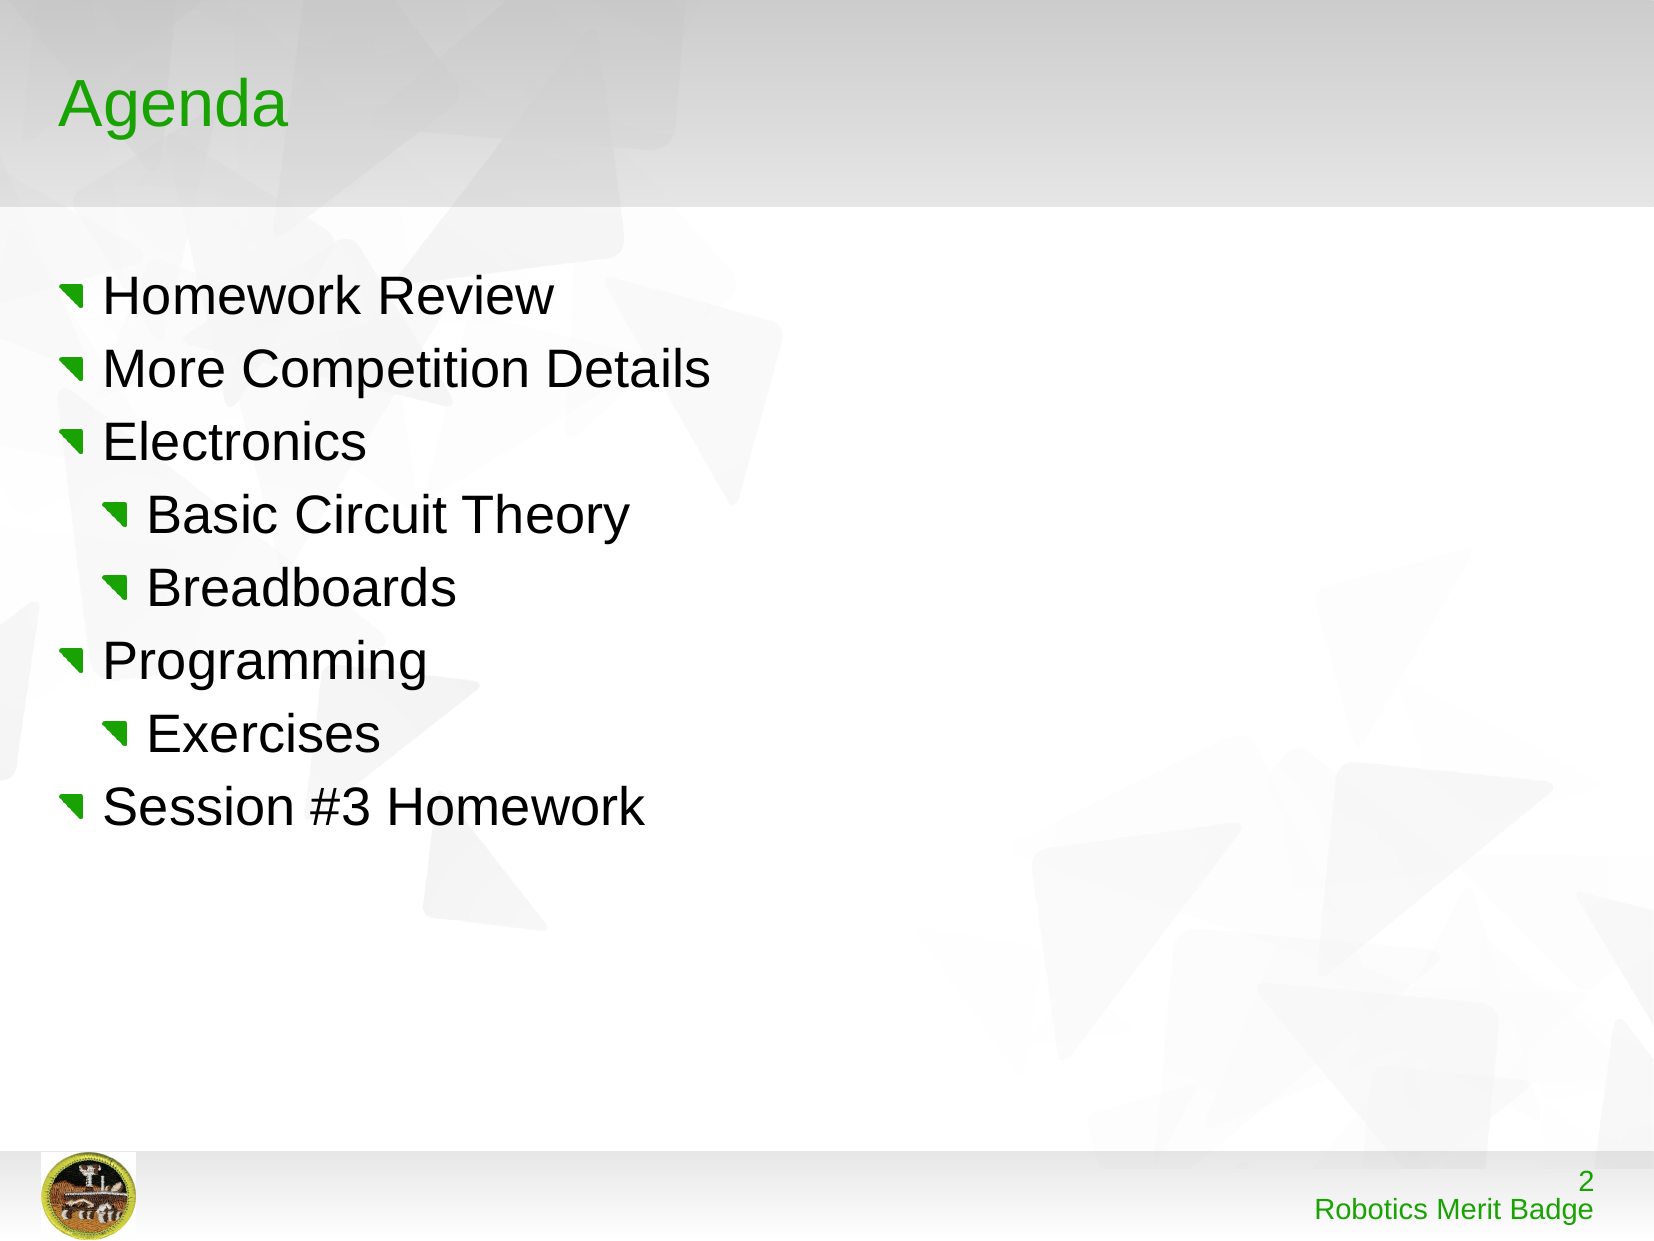

# Agenda
Homework Review
More Competition Details
Electronics
Basic Circuit Theory
Breadboards
Programming
Exercises
Session #3 Homework
2
Robotics Merit Badge